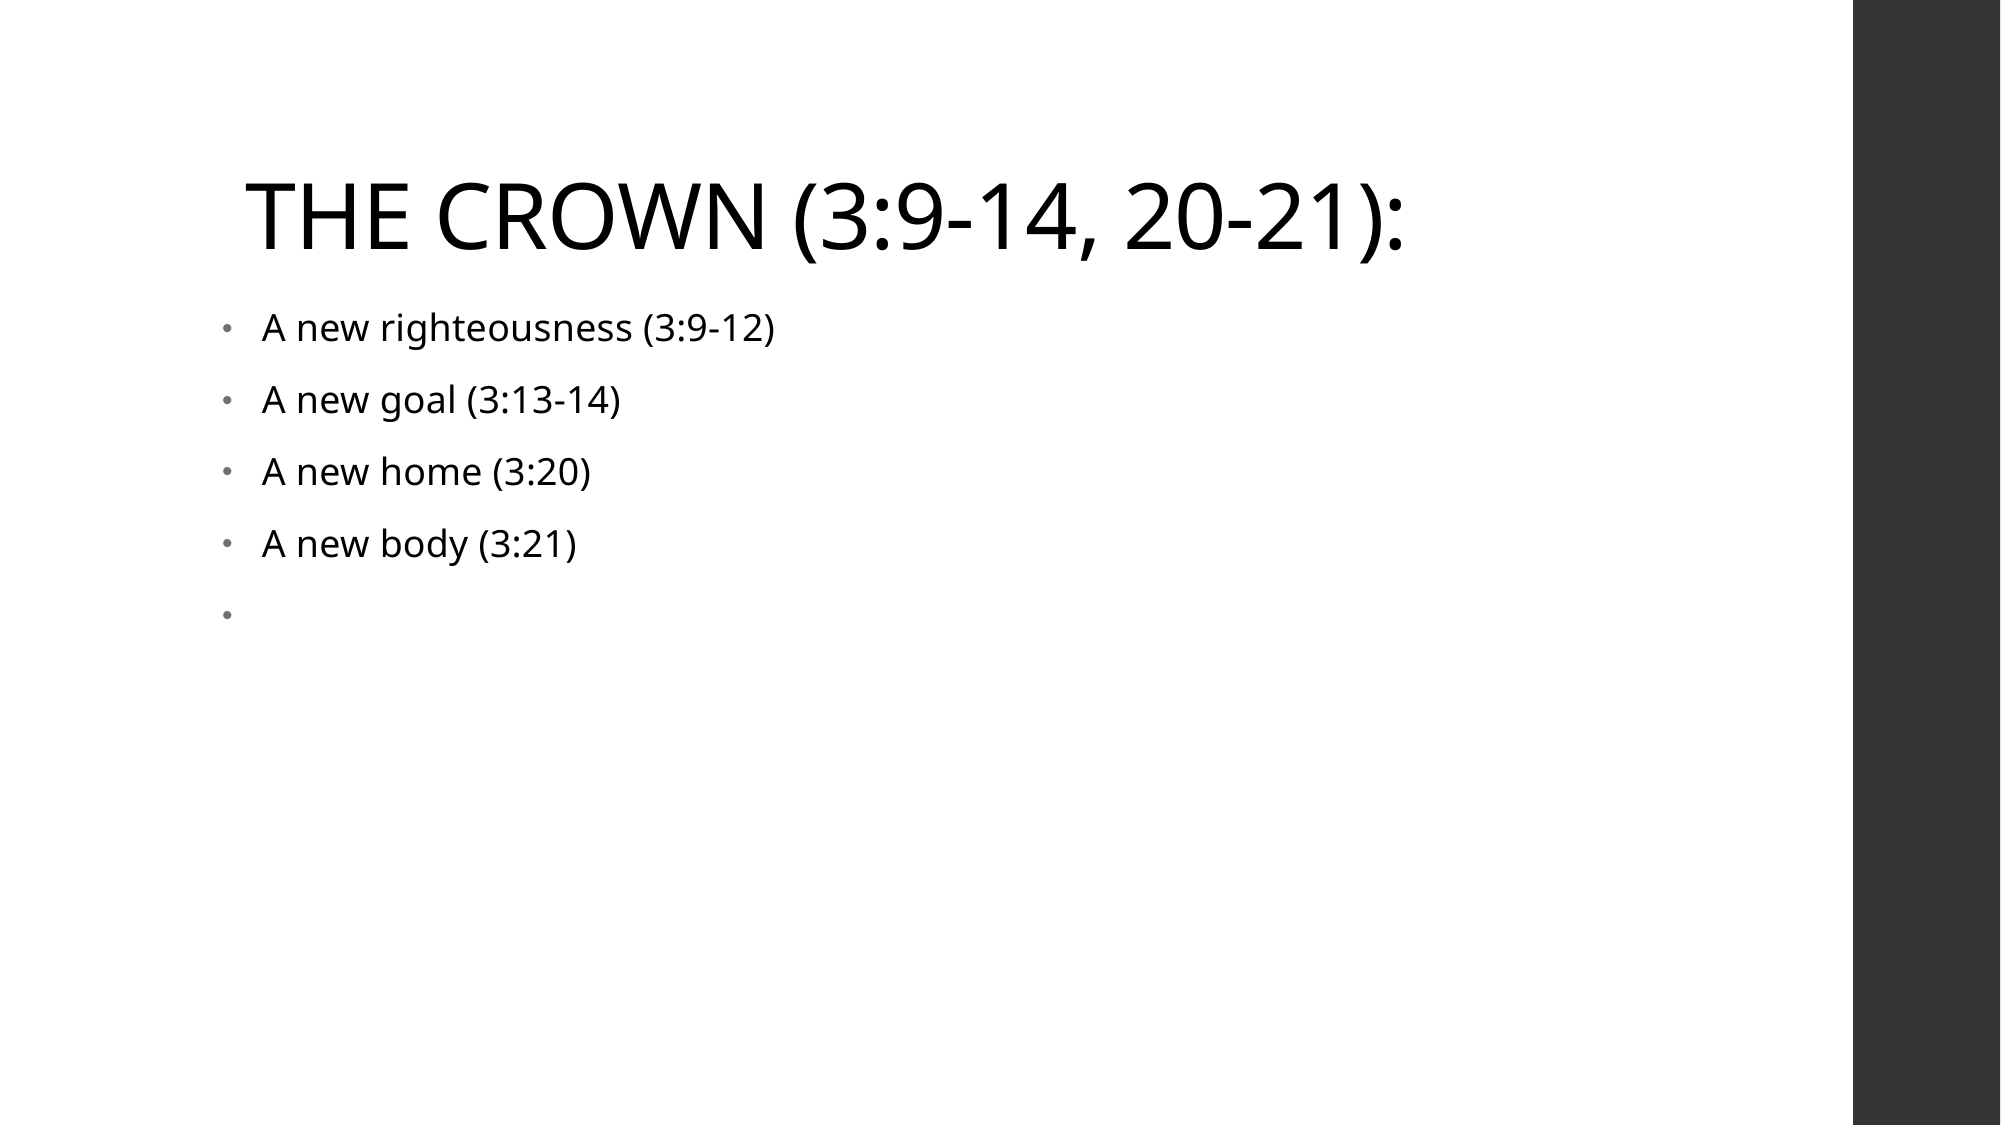

# THE CROWN (3:9-14, 20-21):
 A new righteousness (3:9-12)
 A new goal (3:13-14)
 A new home (3:20)
 A new body (3:21)